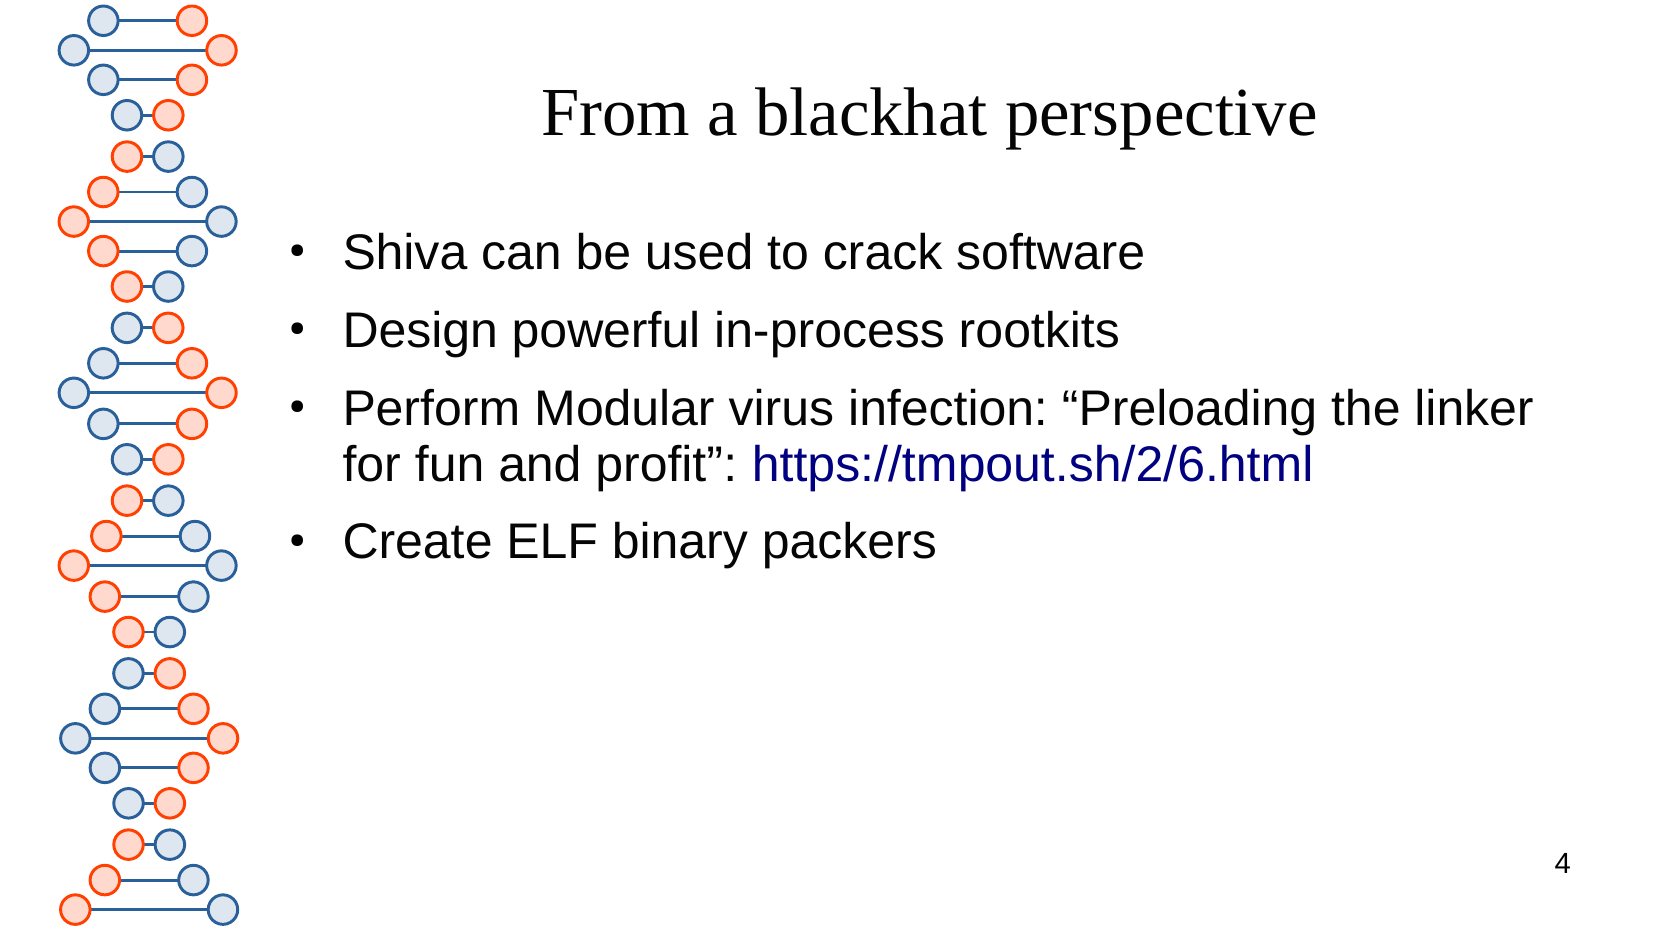

# From a blackhat perspective
Shiva can be used to crack software
Design powerful in-process rootkits
Perform Modular virus infection: “Preloading the linker for fun and profit”: https://tmpout.sh/2/6.html
Create ELF binary packers
4